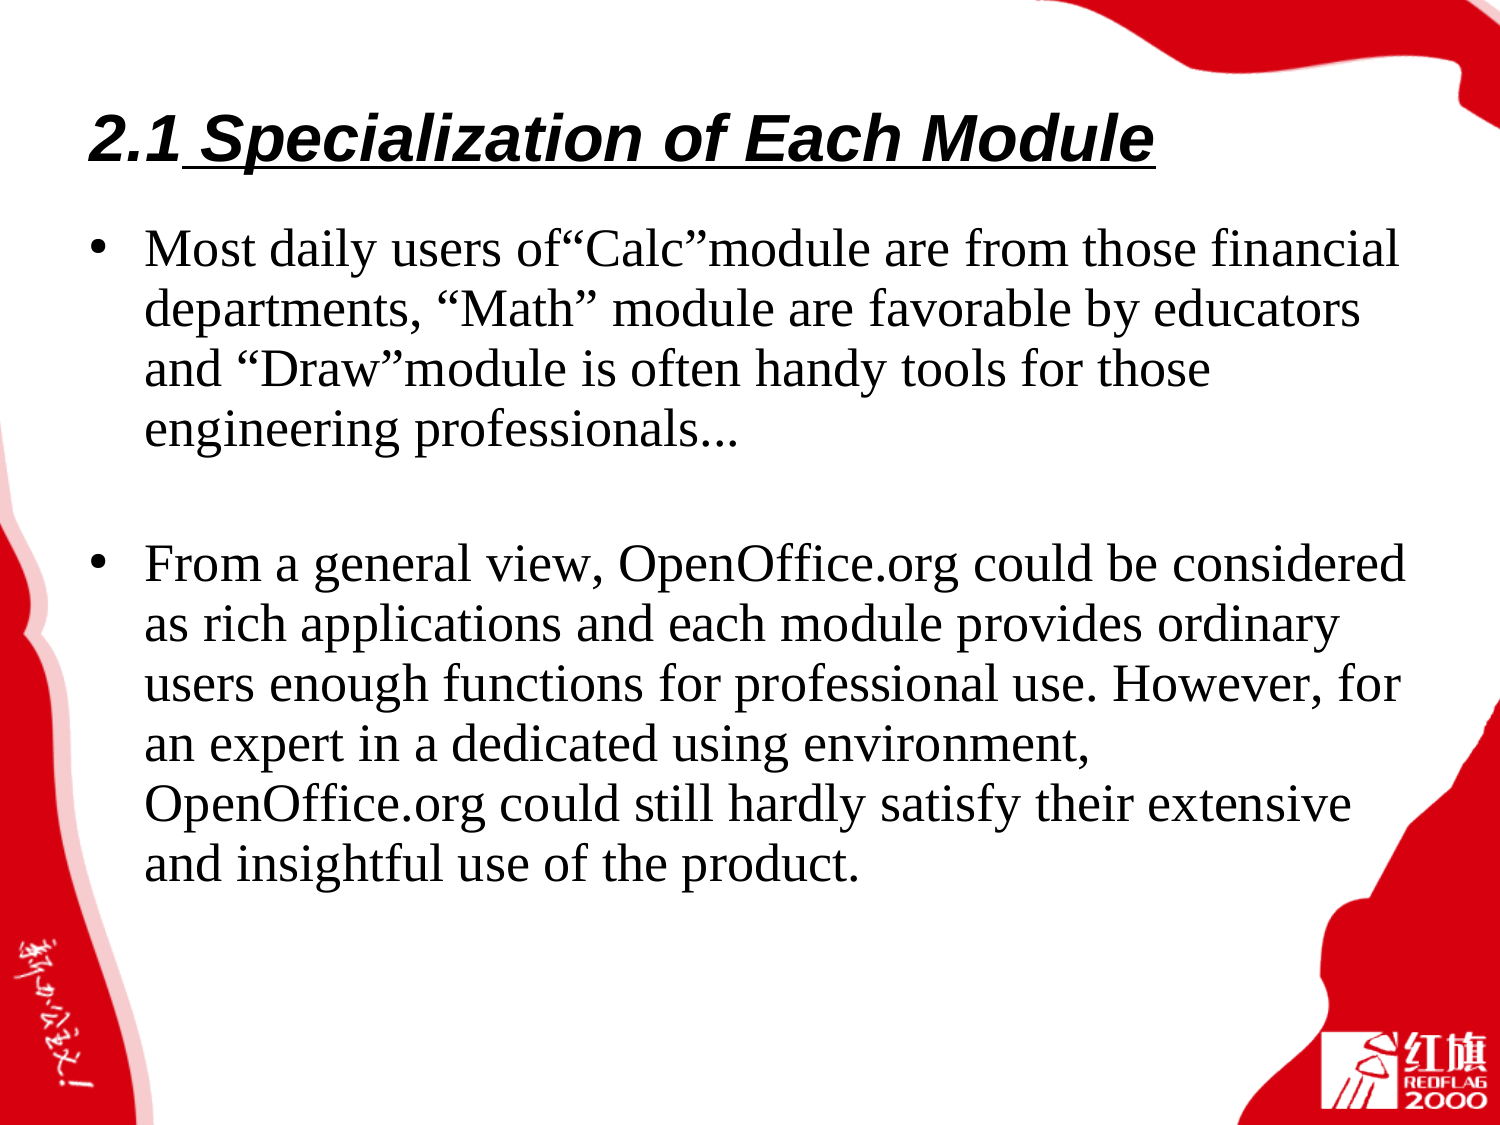

# 2.1 Specialization of Each Module
Most daily users of“Calc”module are from those financial departments, “Math” module are favorable by educators and “Draw”module is often handy tools for those engineering professionals...
From a general view, OpenOffice.org could be considered as rich applications and each module provides ordinary users enough functions for professional use. However, for an expert in a dedicated using environment, OpenOffice.org could still hardly satisfy their extensive and insightful use of the product.